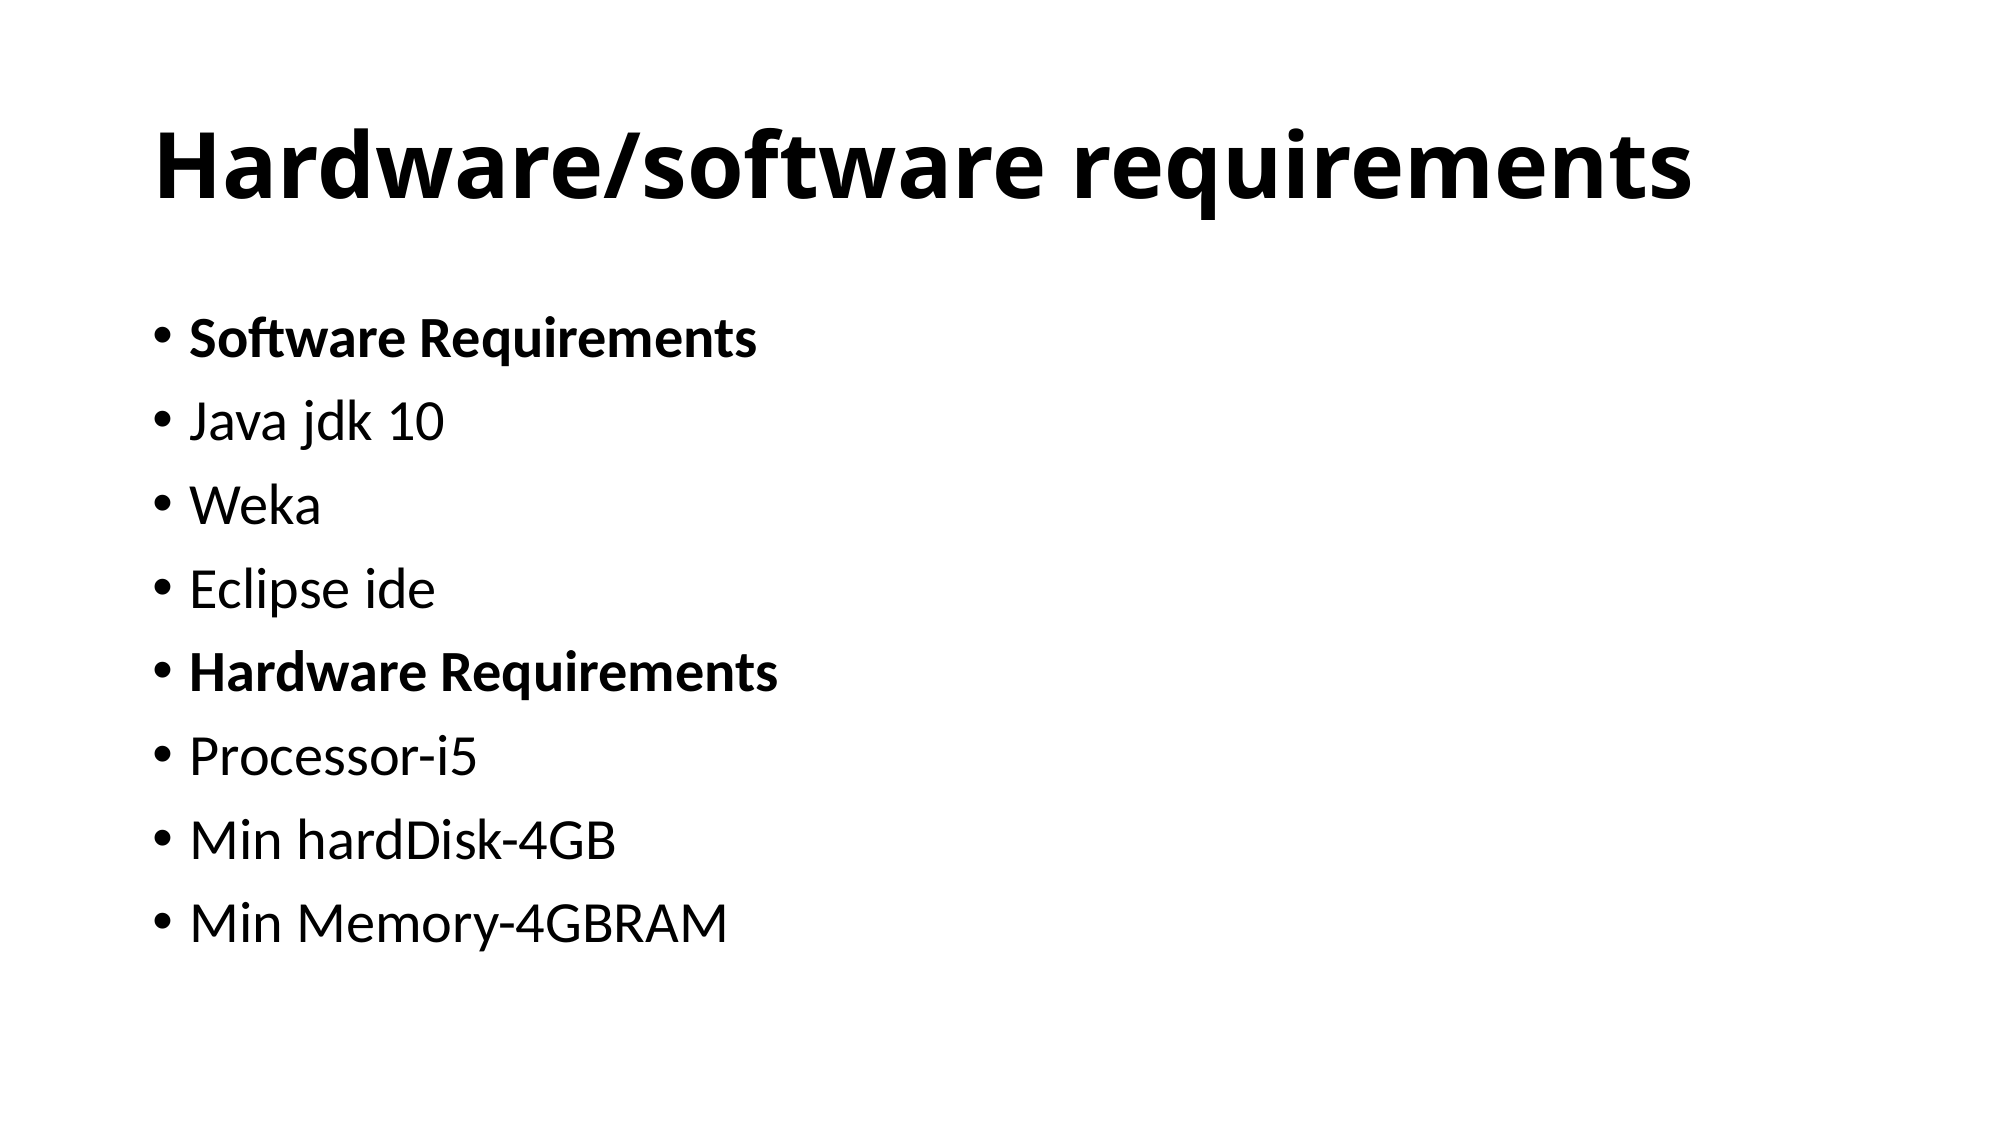

# Hardware/software requirements
Software Requirements
Java jdk 10
Weka
Eclipse ide
Hardware Requirements
Processor-i5
Min hardDisk-4GB
Min Memory-4GBRAM